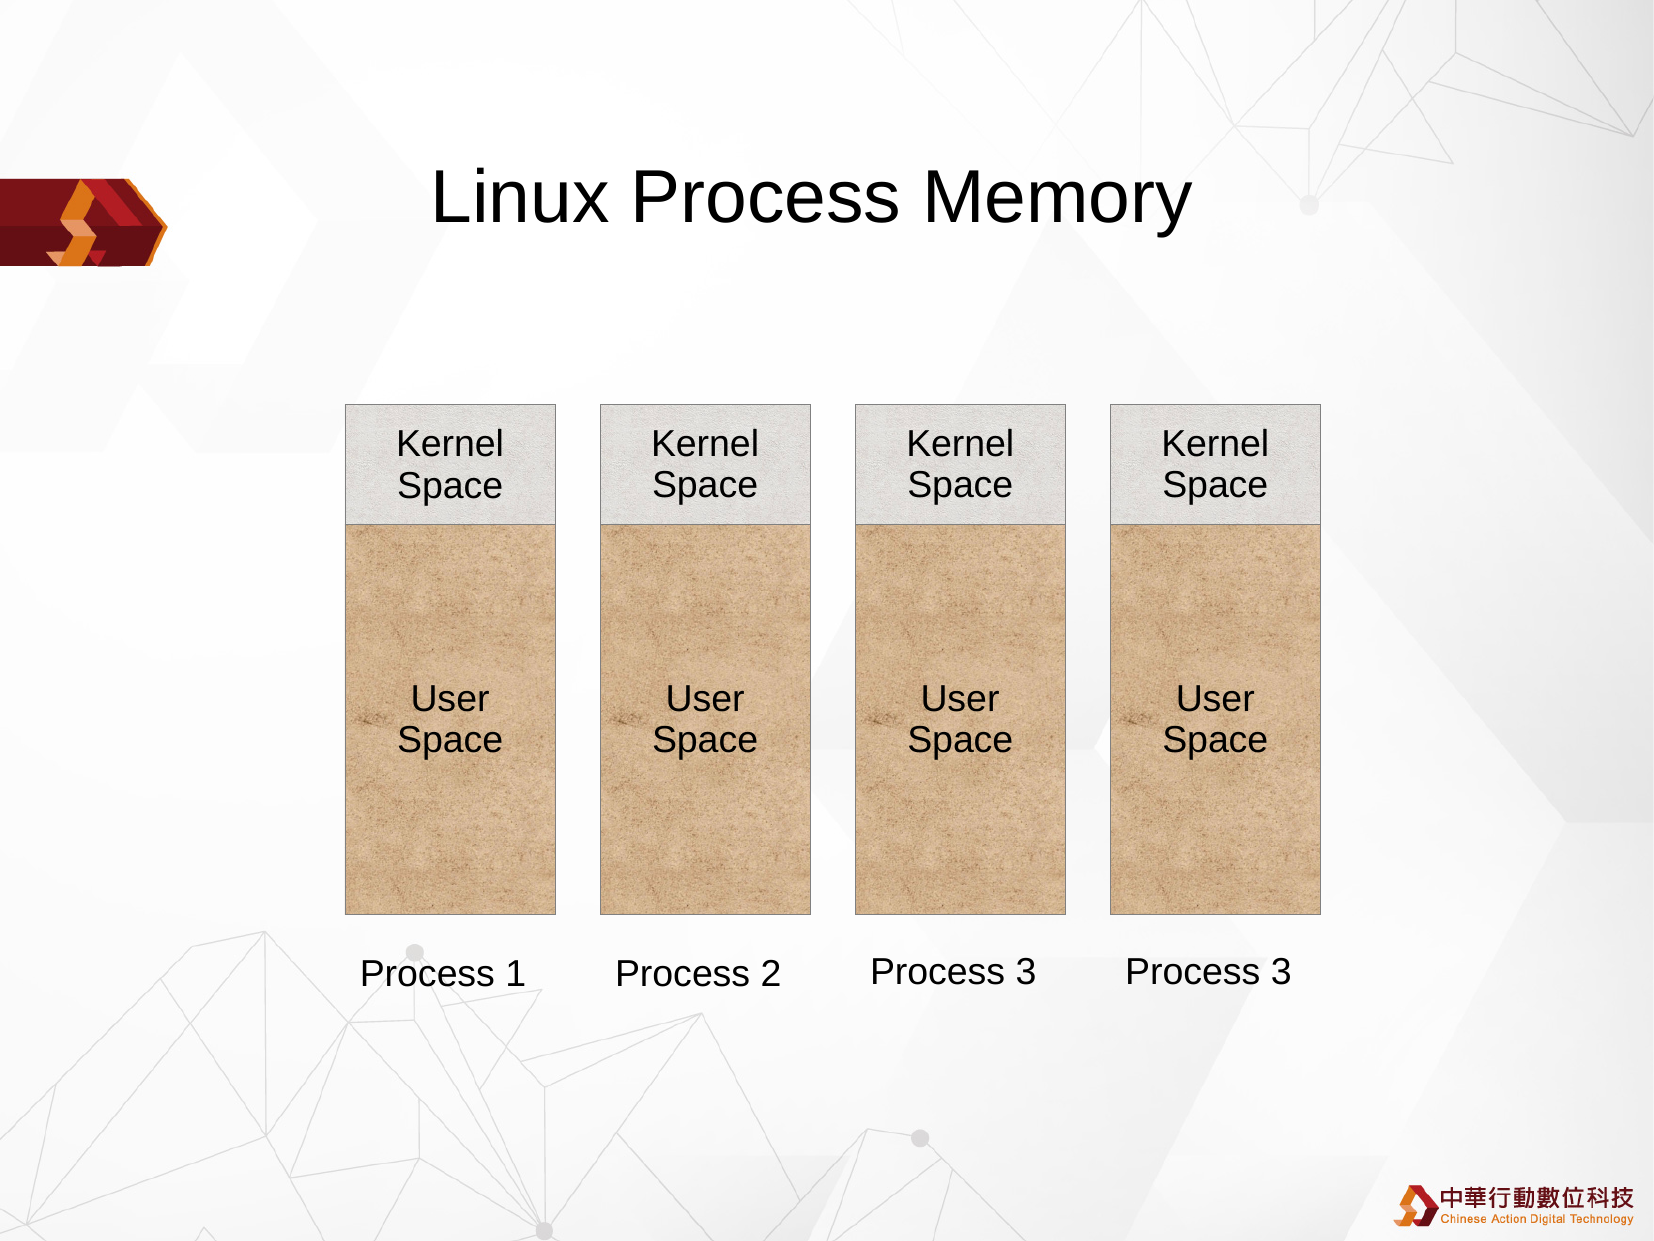

# Linux Process Memory
Kernel
Space
Kernel
Space
Kernel
Space
Kernel
Space
User
Space
User
Space
User
Space
User
Space
Process 1
Process 3
Process 3
Process 2